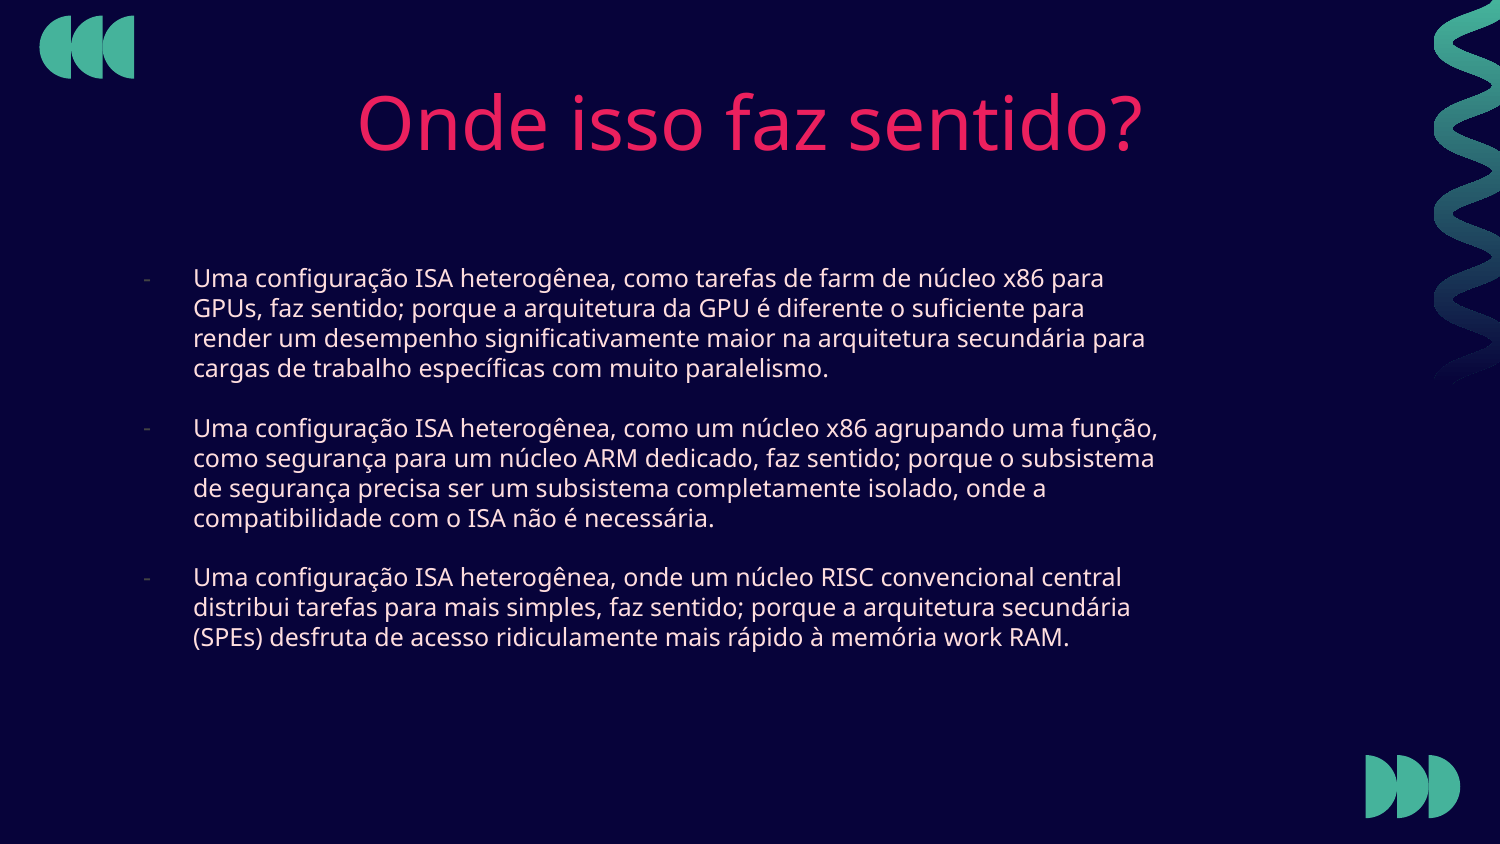

# Onde isso faz sentido?
Uma configuração ISA heterogênea, como tarefas de farm de núcleo x86 para GPUs, faz sentido; porque a arquitetura da GPU é diferente o suficiente para render um desempenho significativamente maior na arquitetura secundária para cargas de trabalho específicas com muito paralelismo.
Uma configuração ISA heterogênea, como um núcleo x86 agrupando uma função, como segurança para um núcleo ARM dedicado, faz sentido; porque o subsistema de segurança precisa ser um subsistema completamente isolado, onde a compatibilidade com o ISA não é necessária.
Uma configuração ISA heterogênea, onde um núcleo RISC convencional central distribui tarefas para mais simples, faz sentido; porque a arquitetura secundária (SPEs) desfruta de acesso ridiculamente mais rápido à memória work RAM.